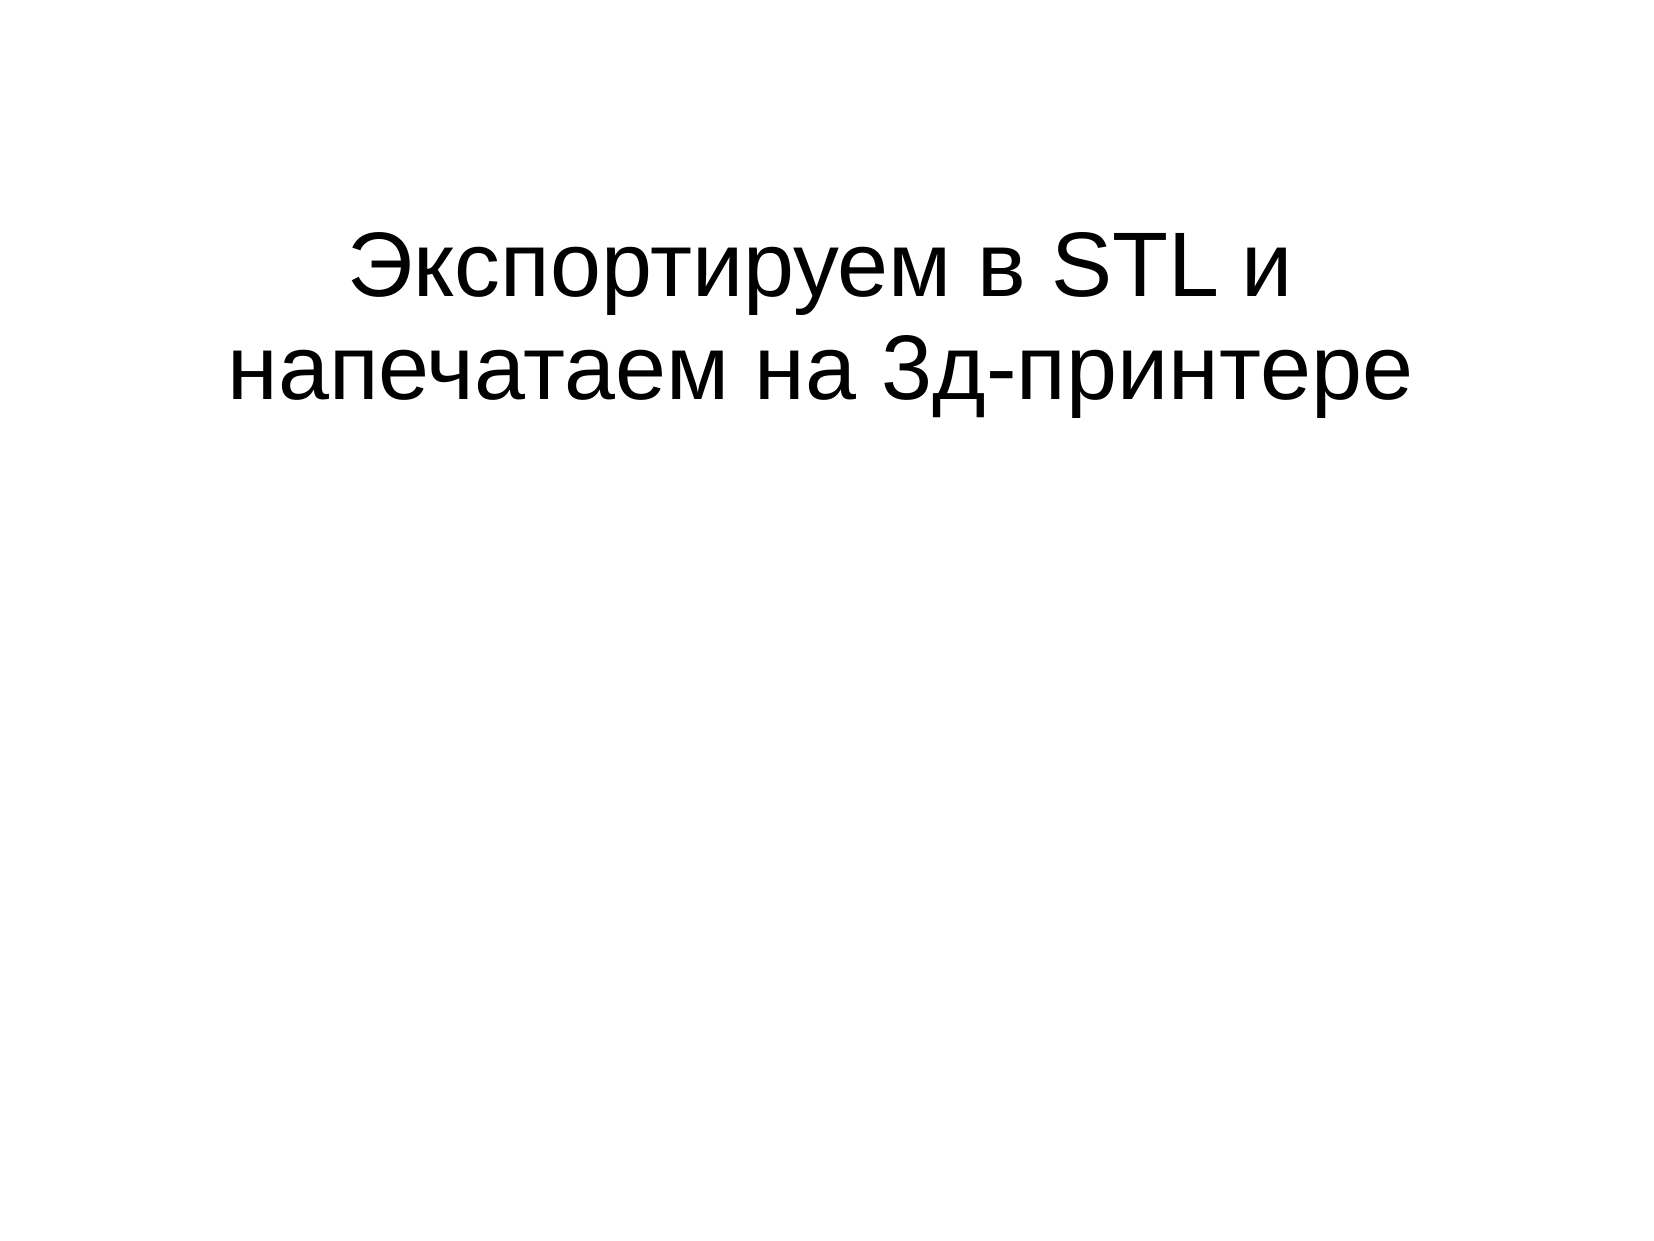

# Экспортируем в STL и напечатаем на 3д-принтере